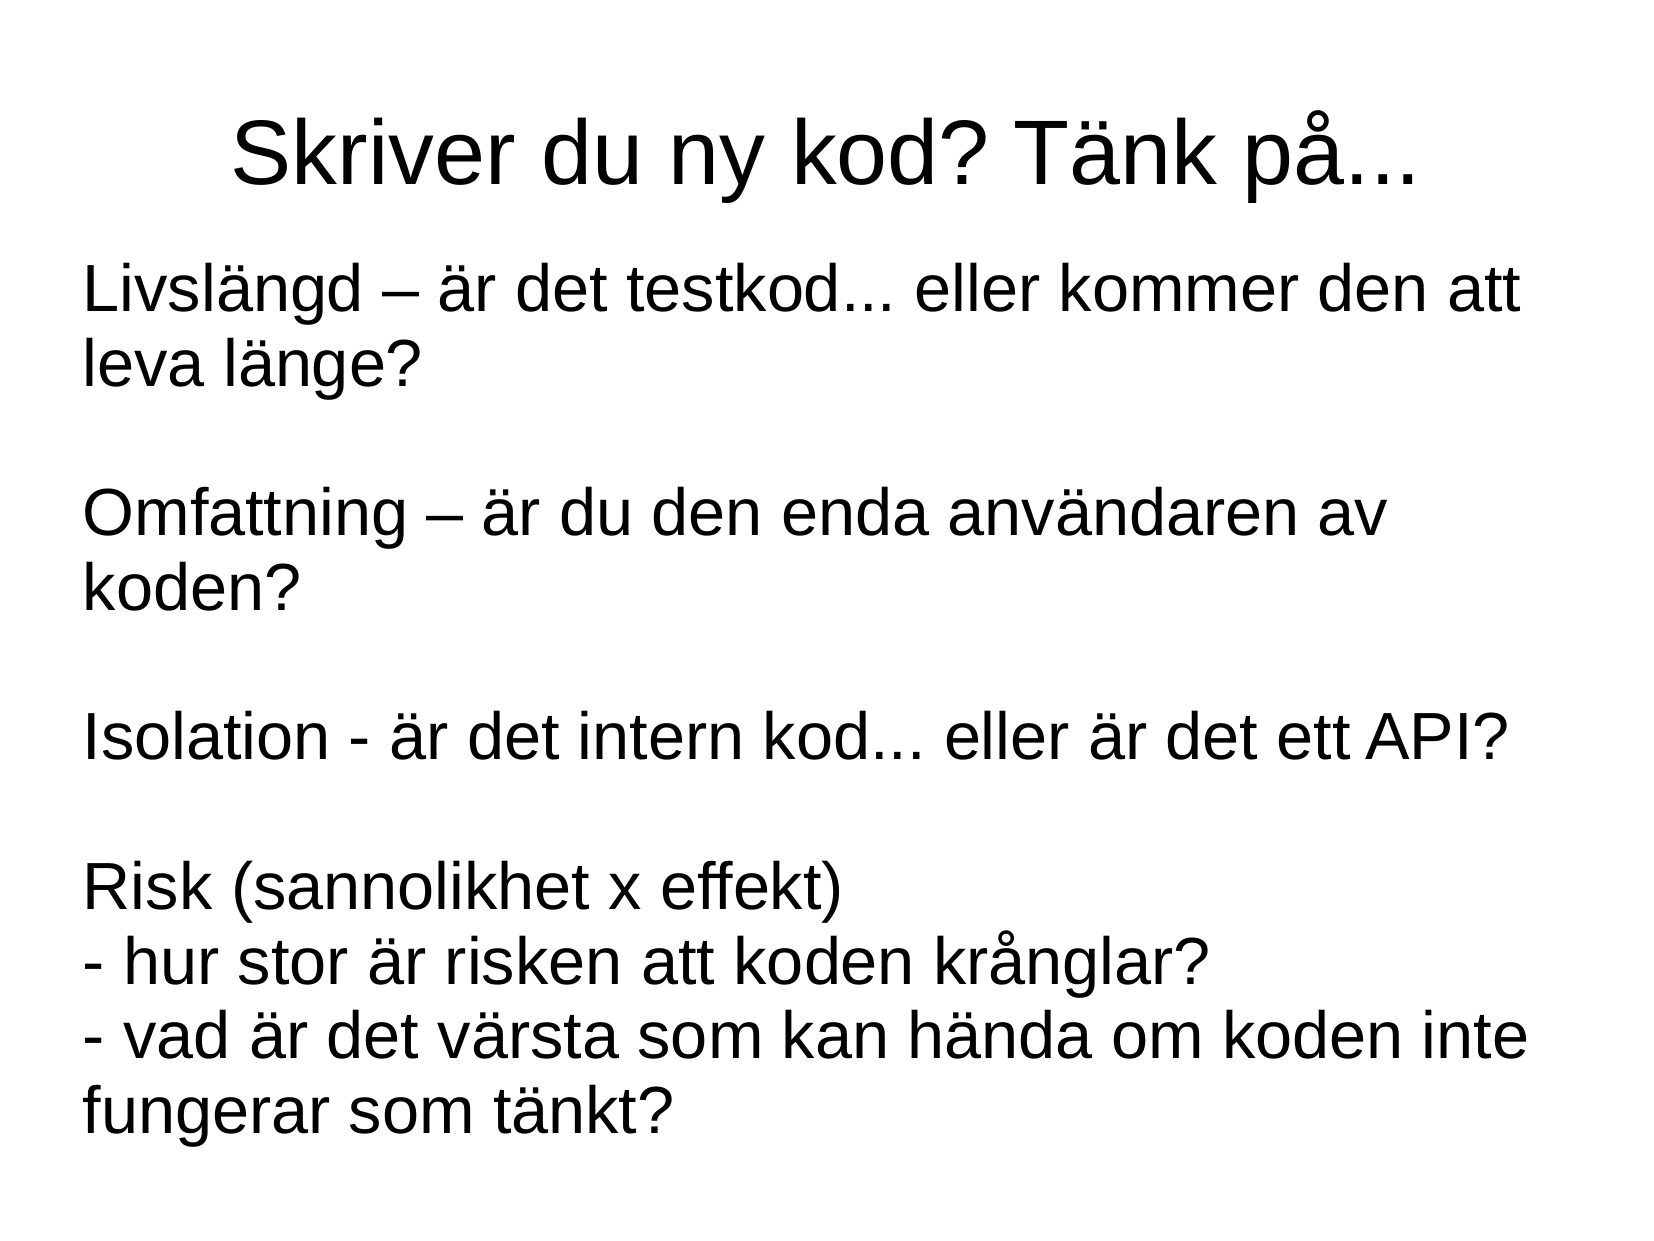

# Skriver du ny kod? Tänk på...
Livslängd – är det testkod... eller kommer den att leva länge?
Omfattning – är du den enda användaren av koden?
Isolation - är det intern kod... eller är det ett API?
Risk (sannolikhet x effekt)
- hur stor är risken att koden krånglar?
- vad är det värsta som kan hända om koden inte fungerar som tänkt?